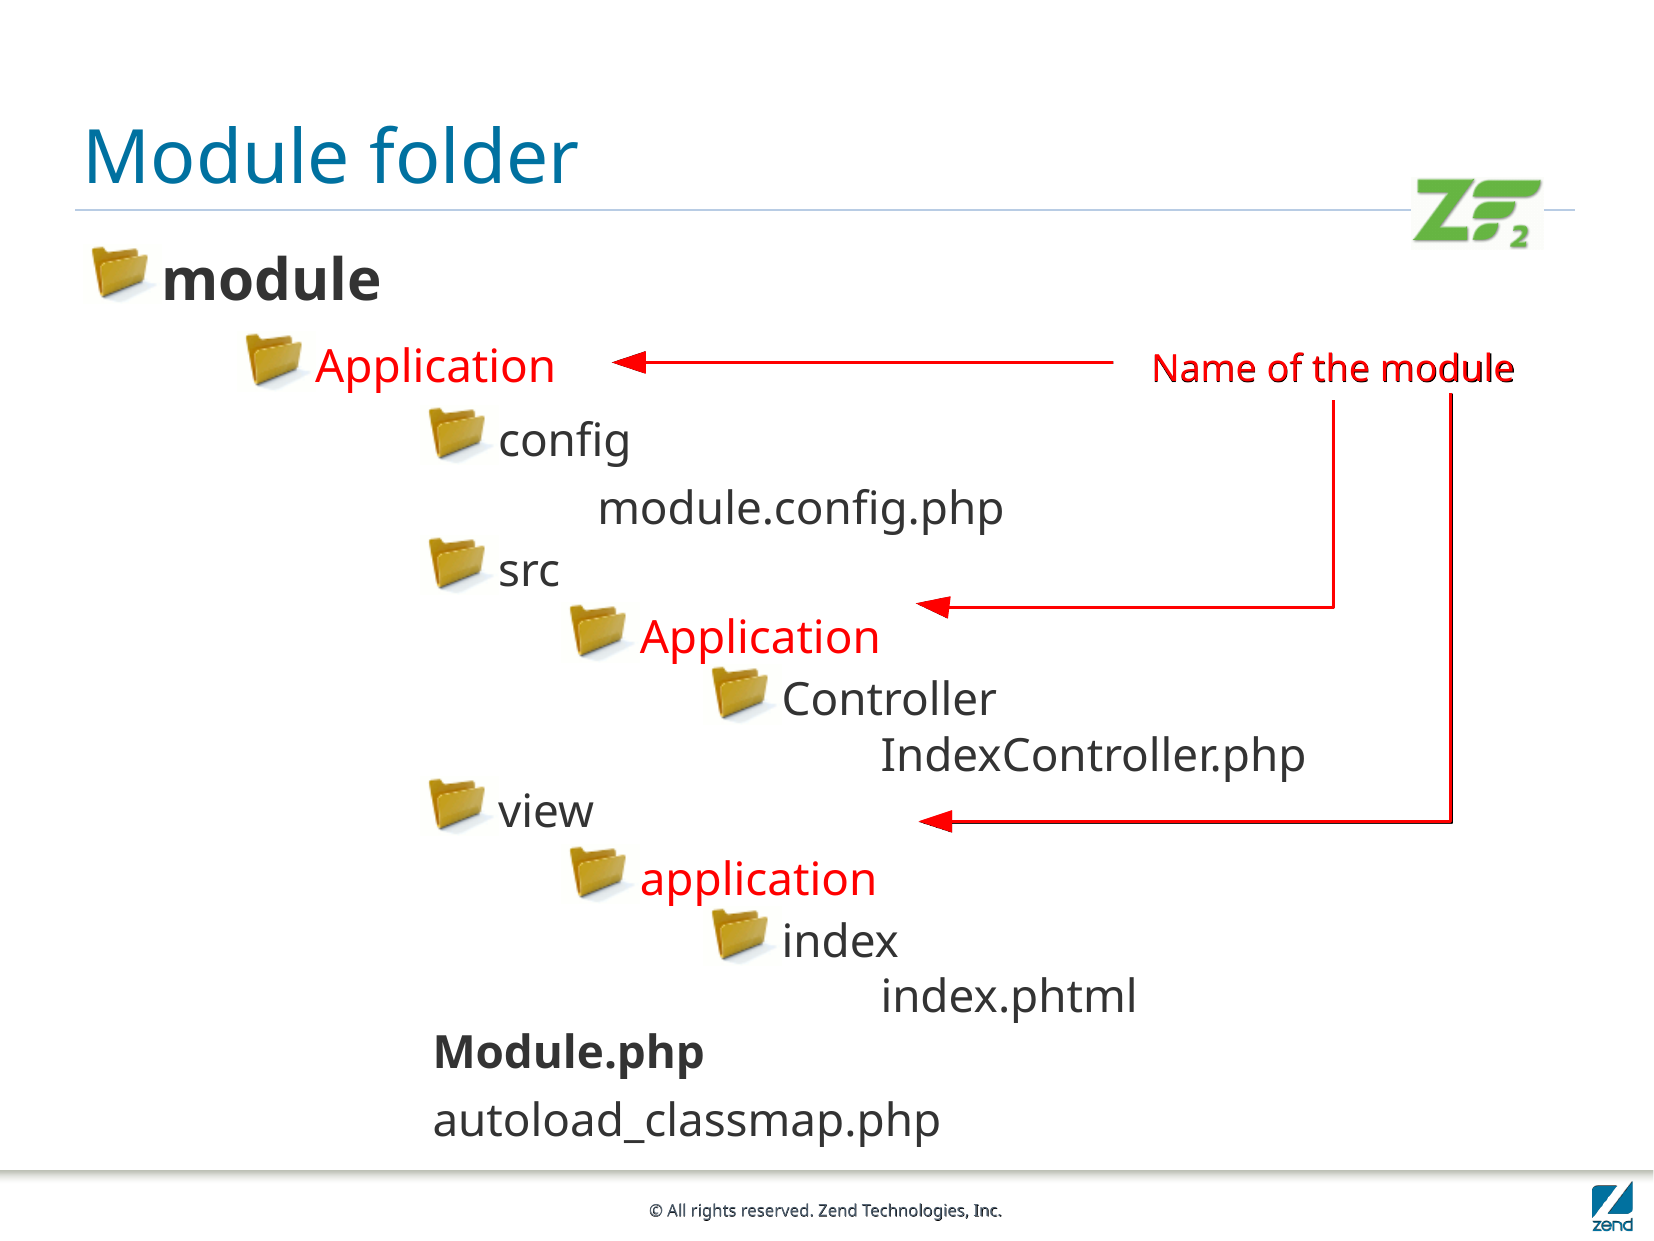

# Module folder
module
Application
config
module.config.php
src
Application
Controller
IndexController.php
view
application
index
index.phtml
Module.php
autoload_classmap.php
Name of the module